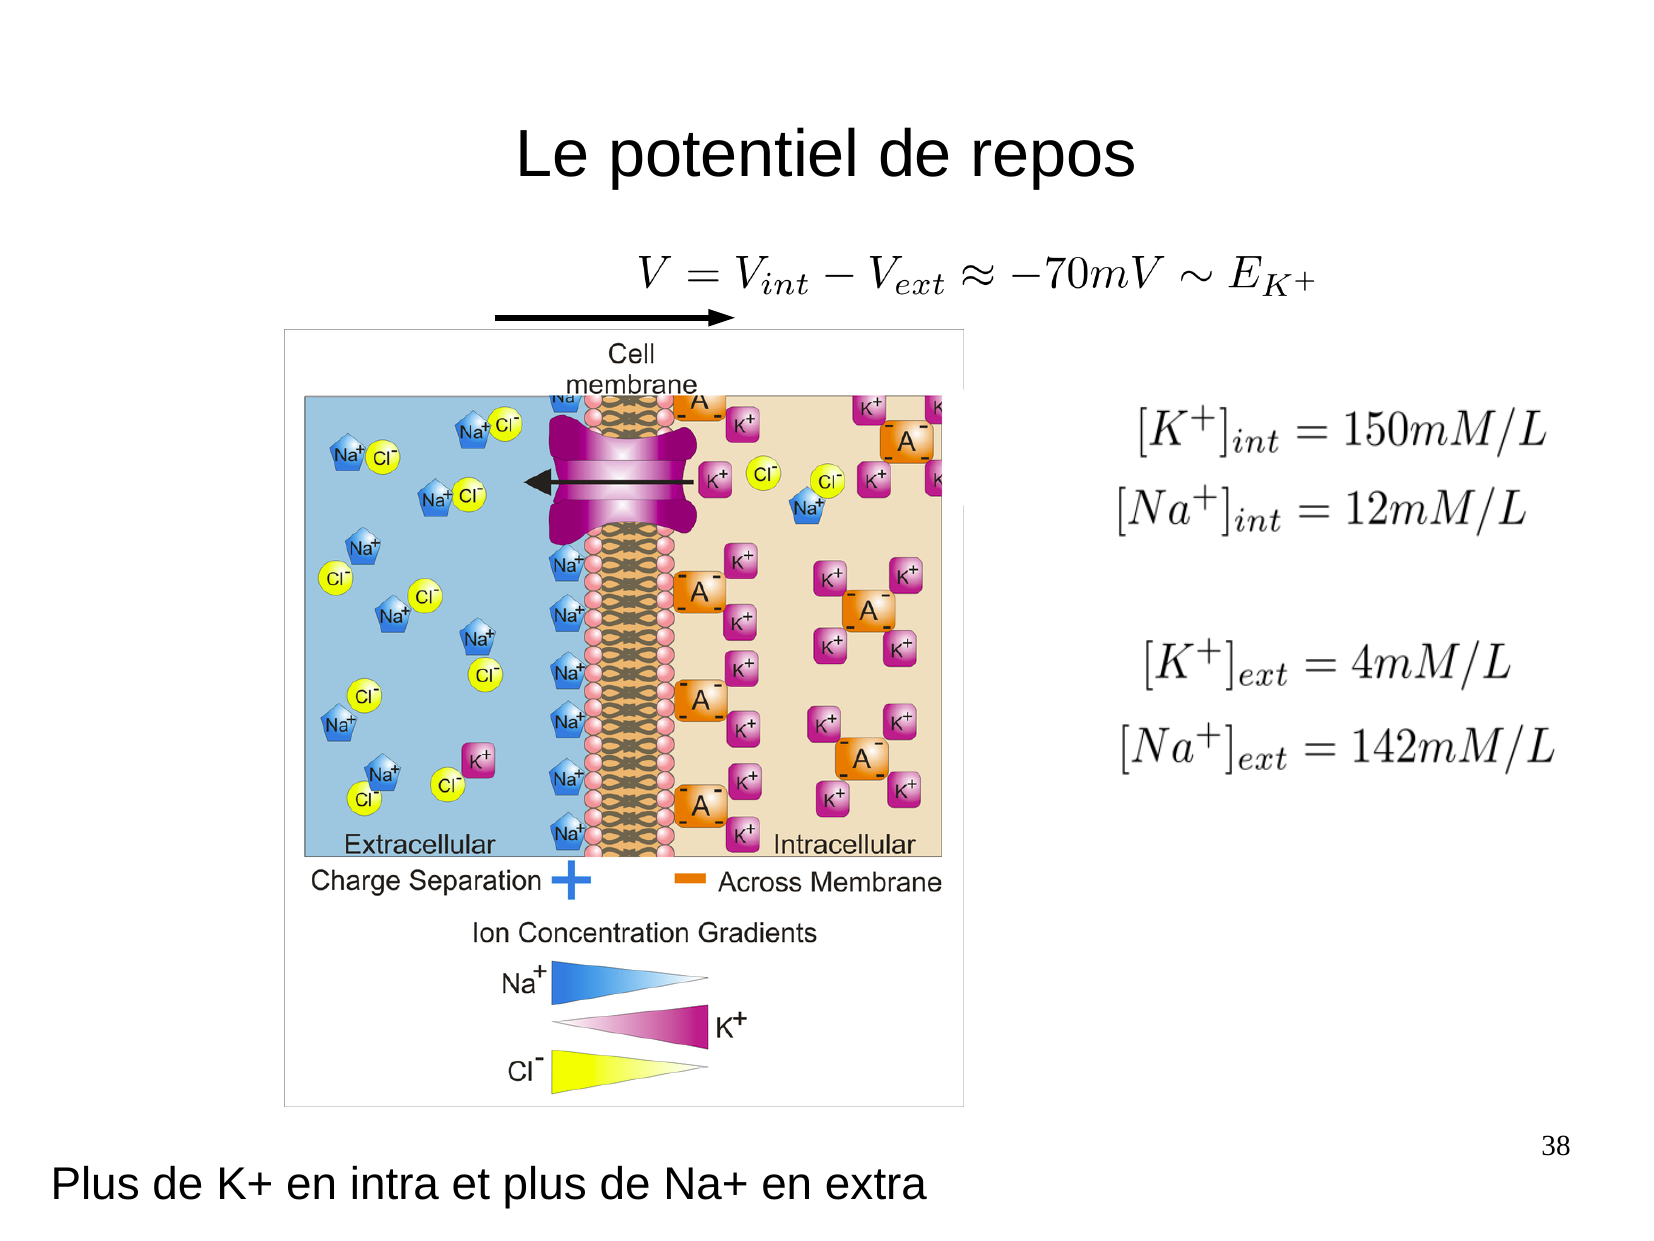

# Le potentiel de repos
Plus de K+ en intra et plus de Na+ en extra
38